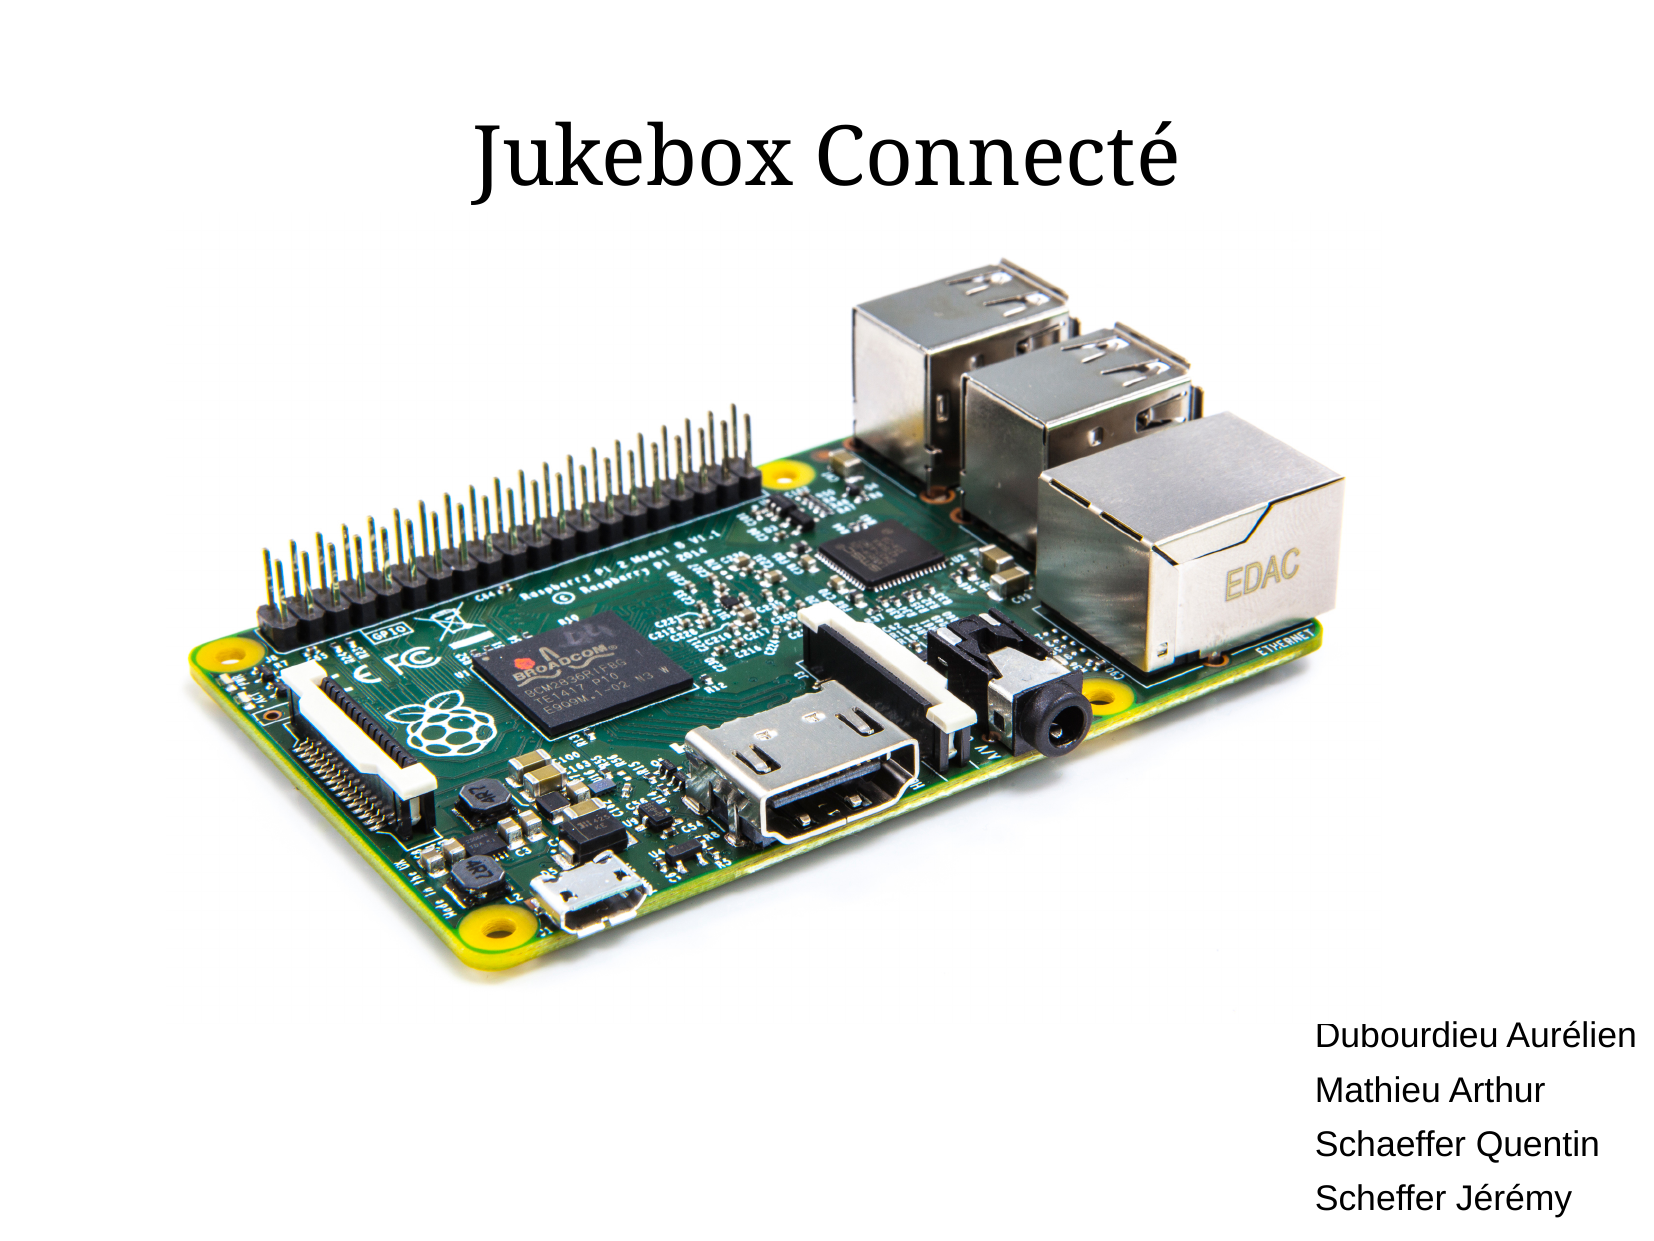

# Jukebox Connecté
Dubourdieu Aurélien
Mathieu Arthur
Schaeffer Quentin
Scheffer Jérémy